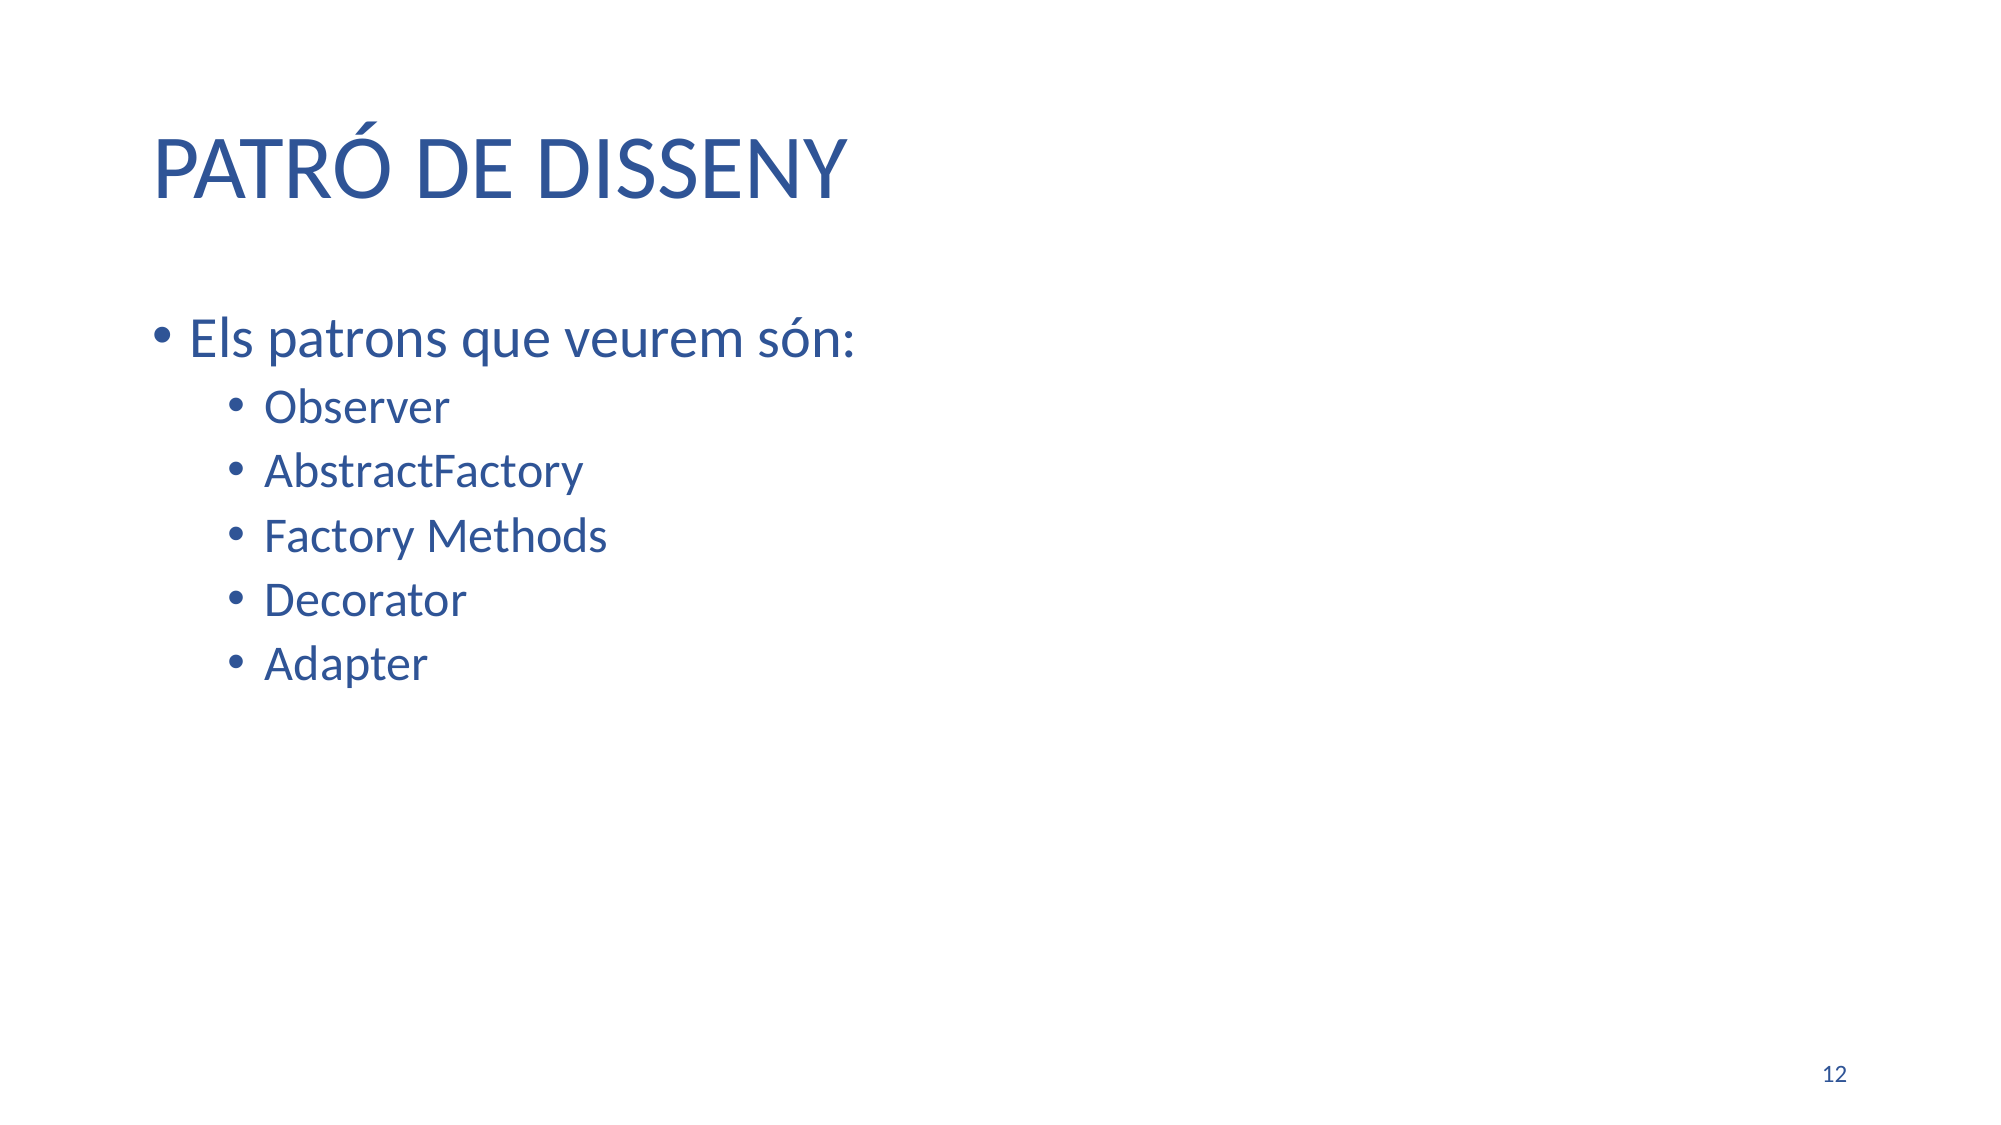

# PATRÓ DE DISSENY
Els patrons que veurem són:
Observer
AbstractFactory
Factory Methods
Decorator
Adapter